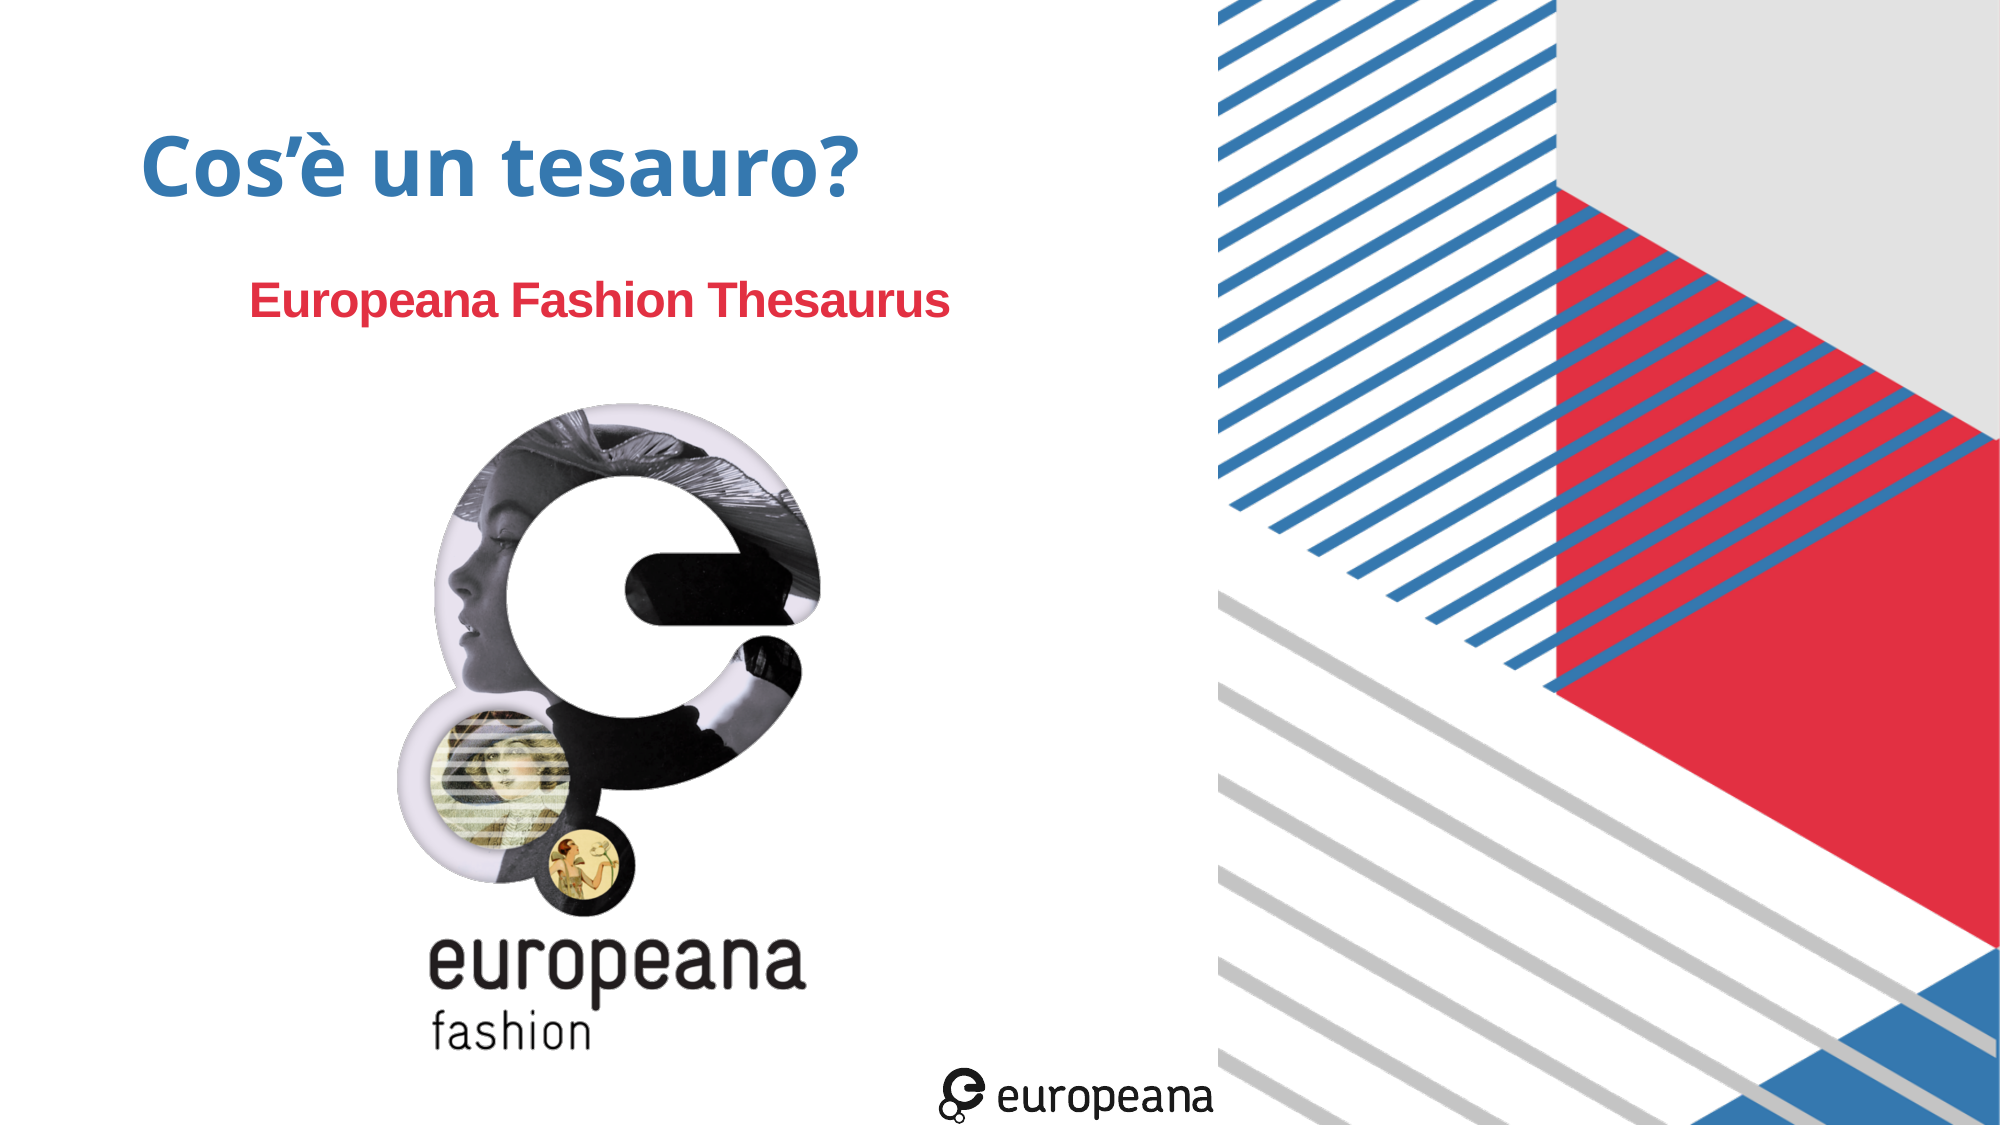

# Cos’è un tesauro?
Europeana Fashion Thesaurus